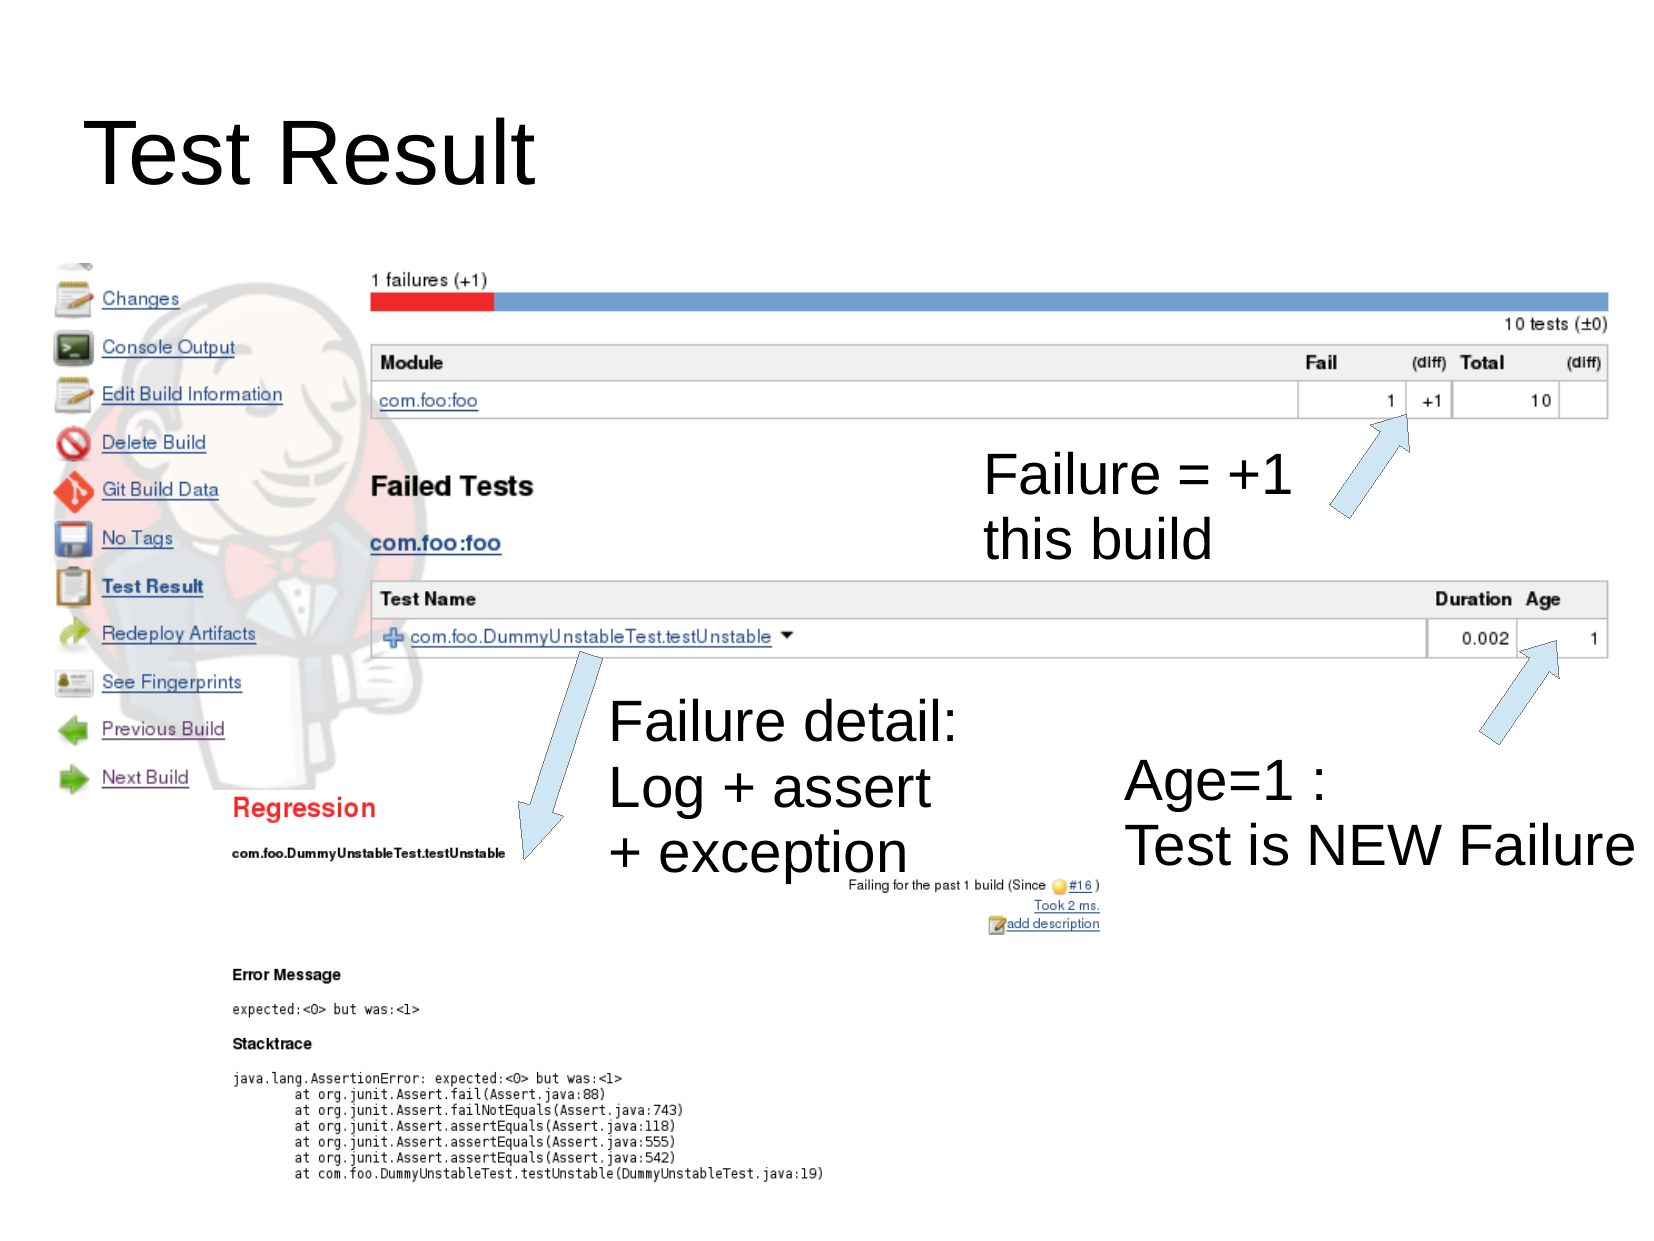

# Test Result
Failure = +1
this build
Failure detail:
Log + assert
+ exception
Age=1 :
Test is NEW Failure